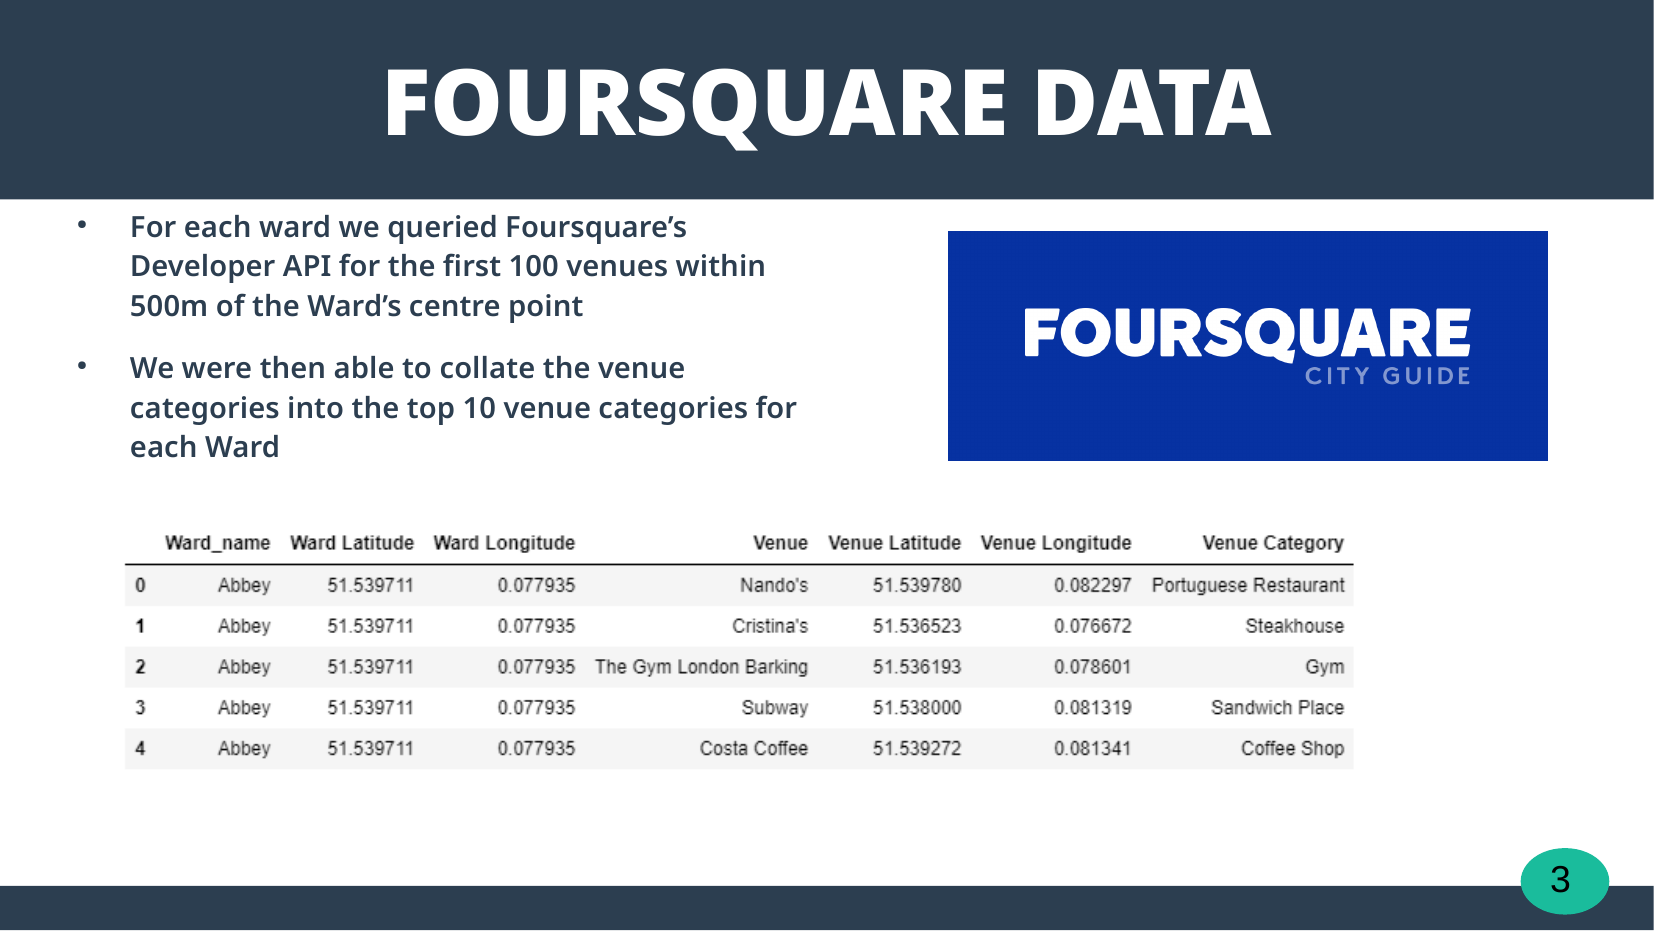

# FOURSQUARE DATA
For each ward we queried Foursquare’s Developer API for the first 100 venues within 500m of the Ward’s centre point
We were then able to collate the venue categories into the top 10 venue categories for each Ward